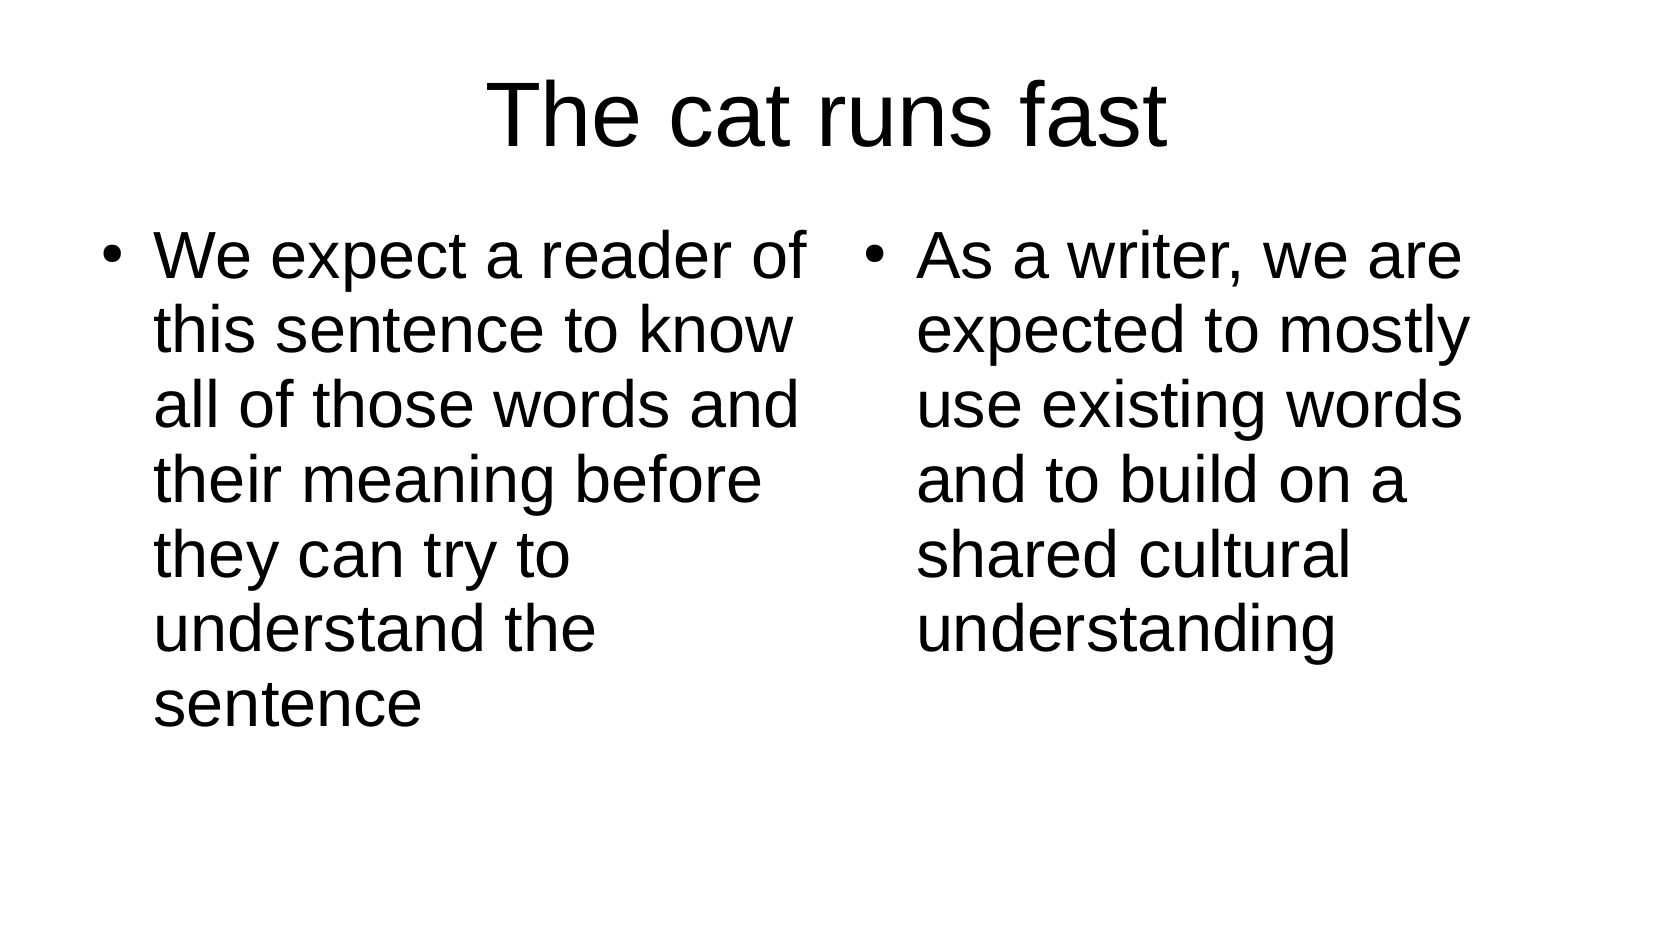

# The cat runs fast
We expect a reader of this sentence to know all of those words and their meaning before they can try to understand the sentence
As a writer, we are expected to mostly use existing words and to build on a shared cultural understanding